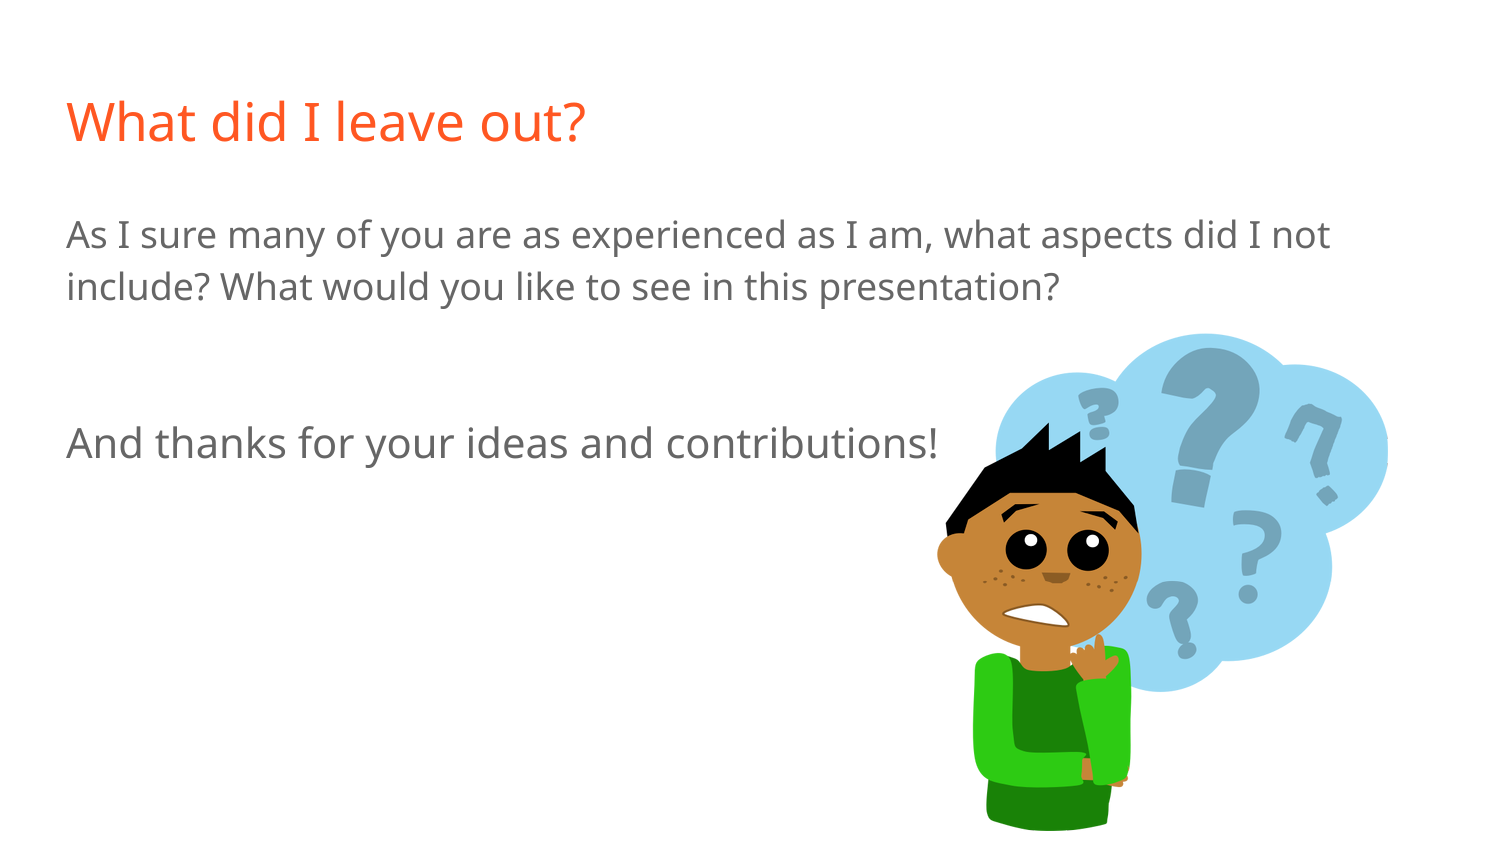

# What did I leave out?
As I sure many of you are as experienced as I am, what aspects did I not include? What would you like to see in this presentation?
And thanks for your ideas and contributions!